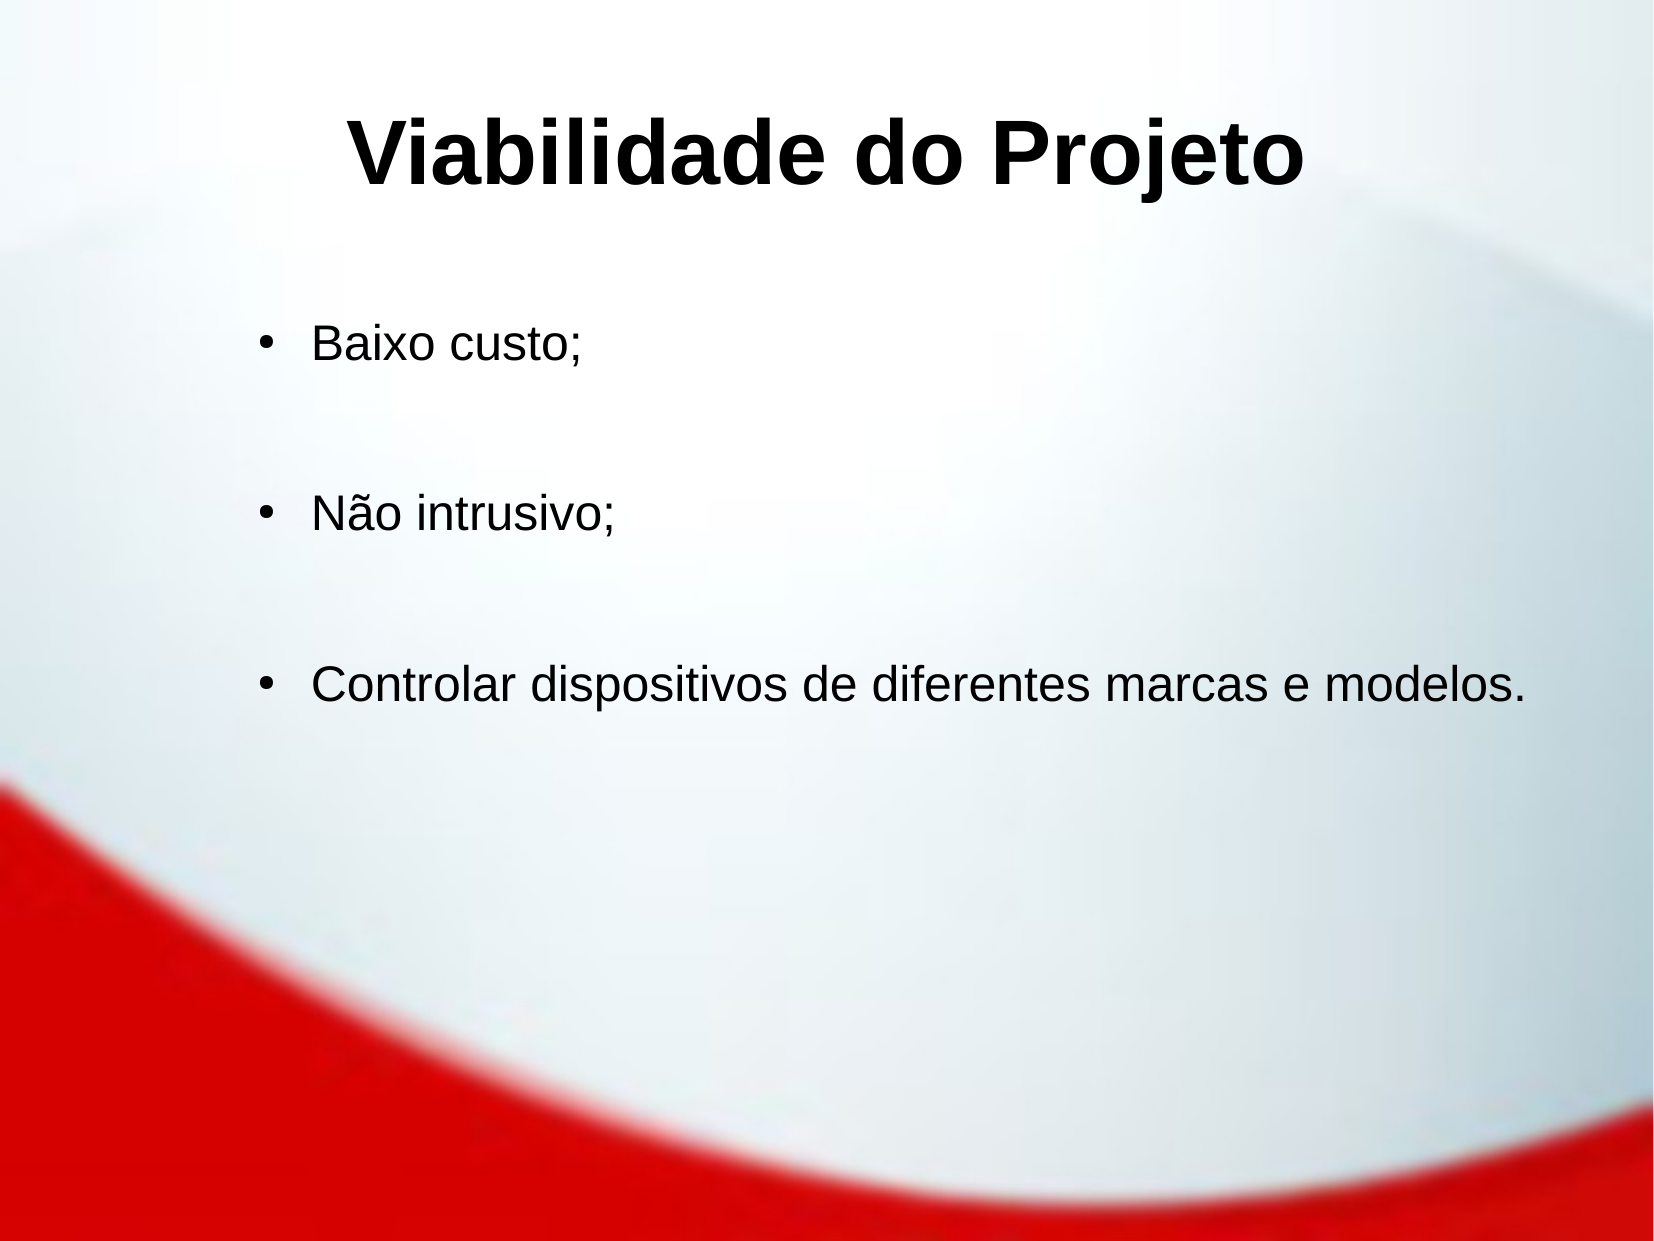

# Viabilidade do Projeto
Baixo custo;
Não intrusivo;
Controlar dispositivos de diferentes marcas e modelos.